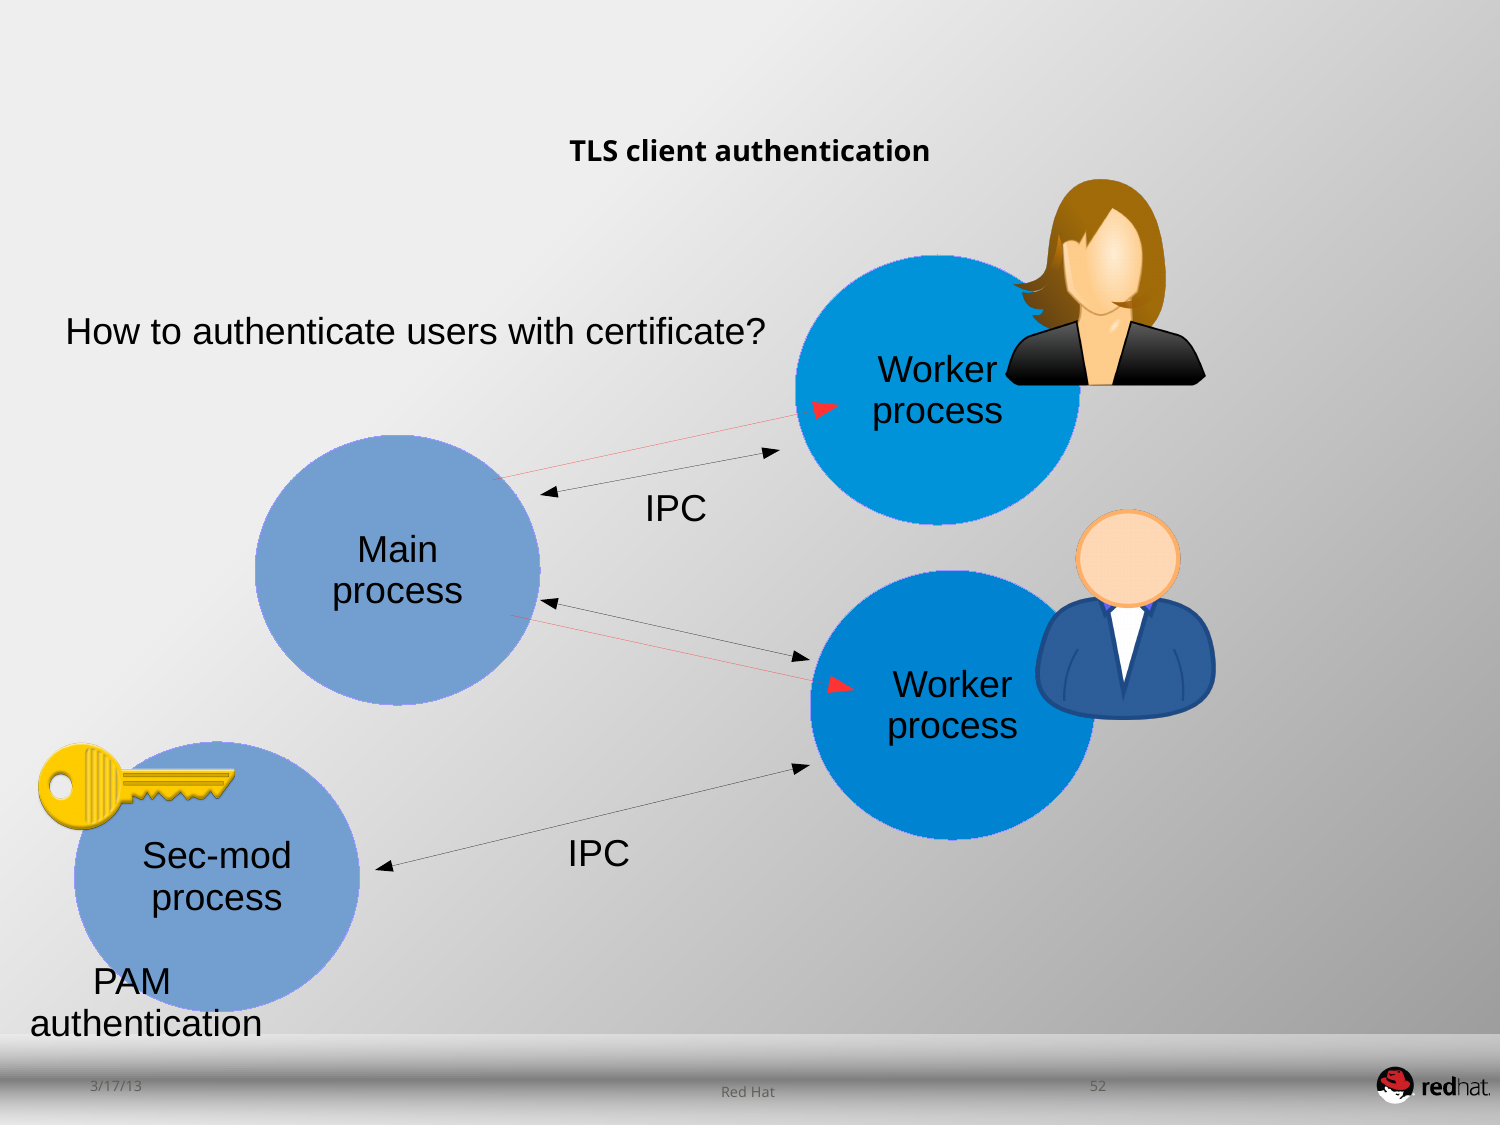

# TLS client authentication
Worker
process
How to authenticate users with certificate?
Main
process
IPC
Worker
process
Sec-mod
process
IPC
 PAM
authentication
3/17/13
Red Hat